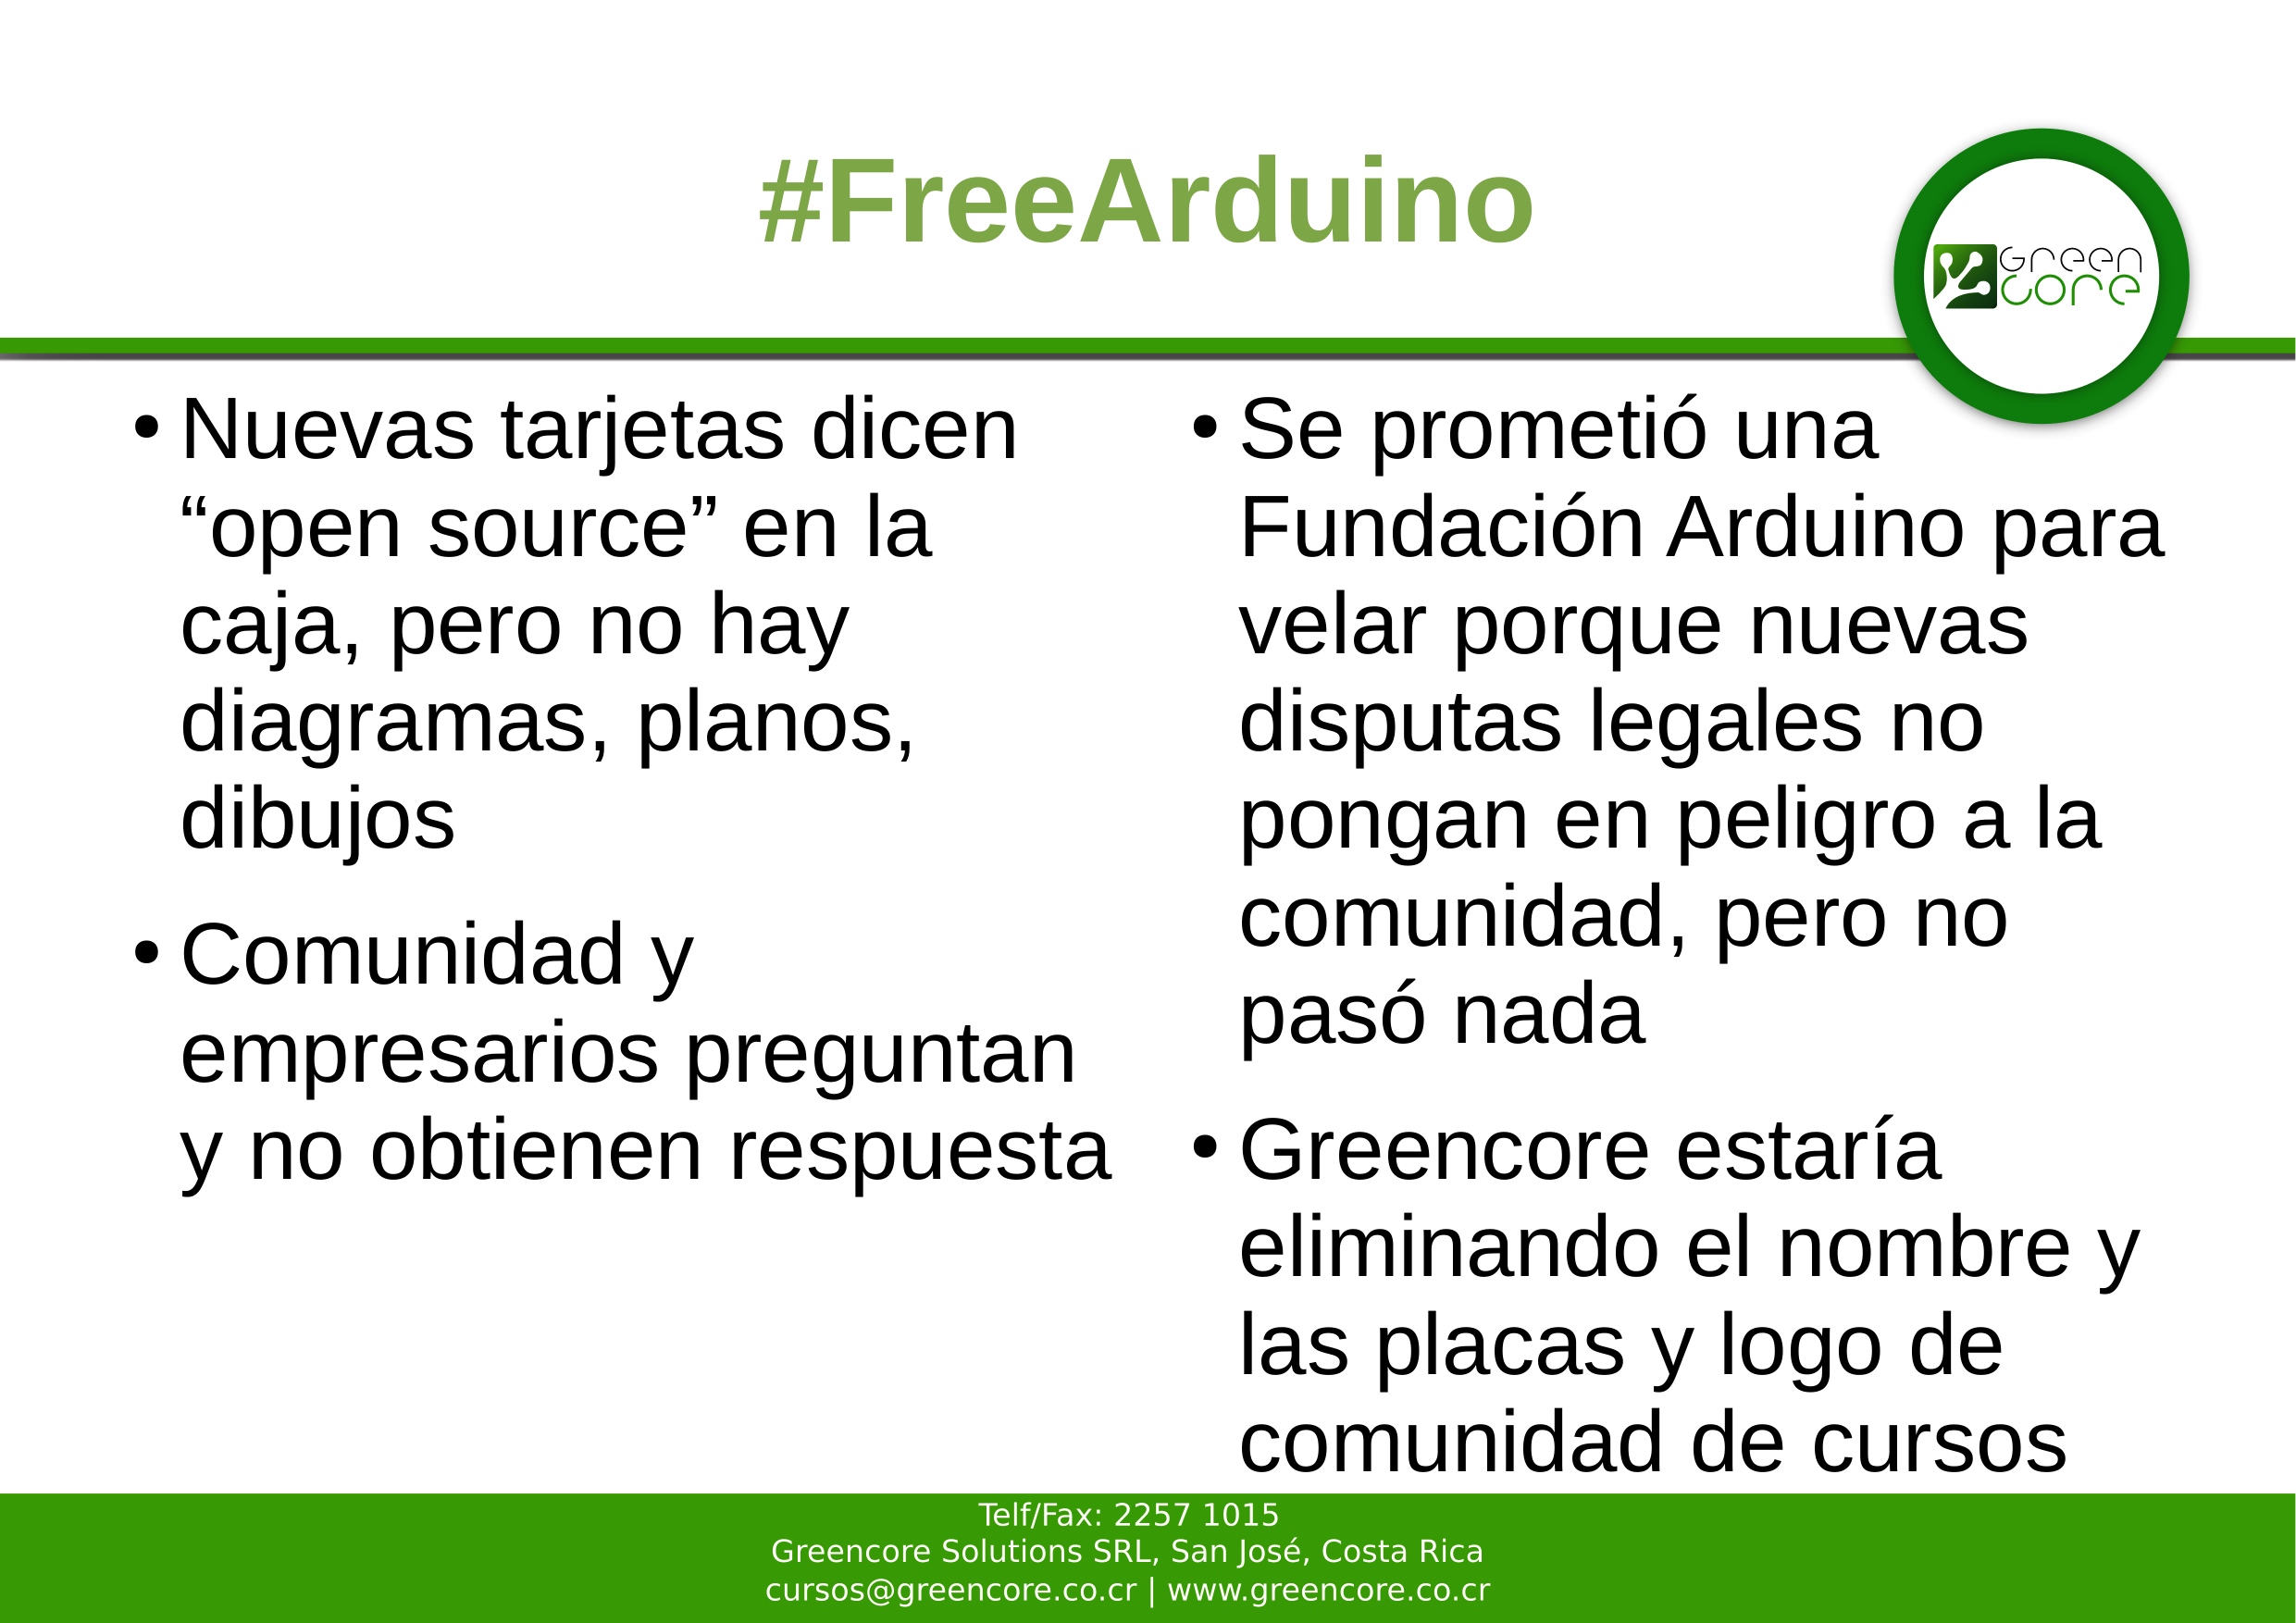

# #FreeArduino
Nuevas tarjetas dicen “open source” en la caja, pero no hay diagramas, planos, dibujos
Comunidad y empresarios preguntan y no obtienen respuesta
Se prometió una Fundación Arduino para velar porque nuevas disputas legales no pongan en peligro a la comunidad, pero no pasó nada
Greencore estaría eliminando el nombre y las placas y logo de comunidad de cursos